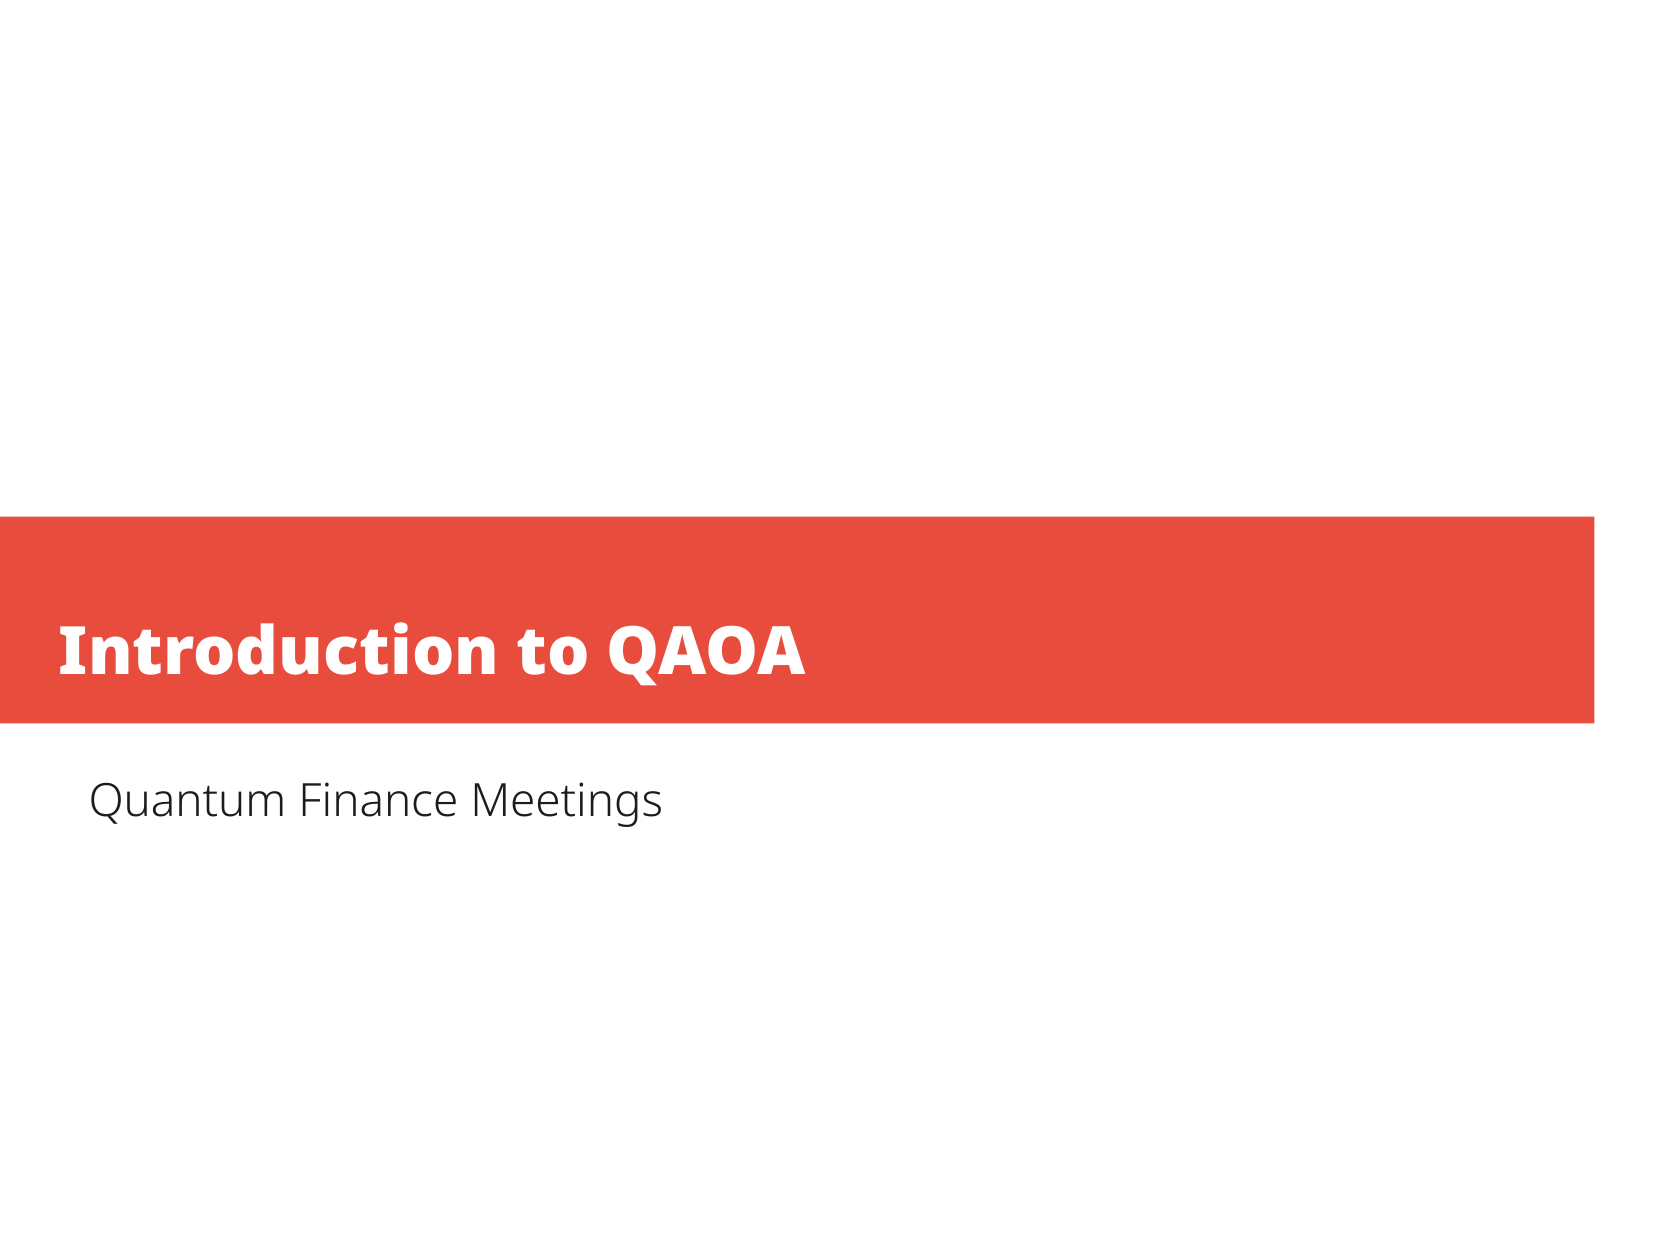

# Introduction to QAOA
Quantum Finance Meetings